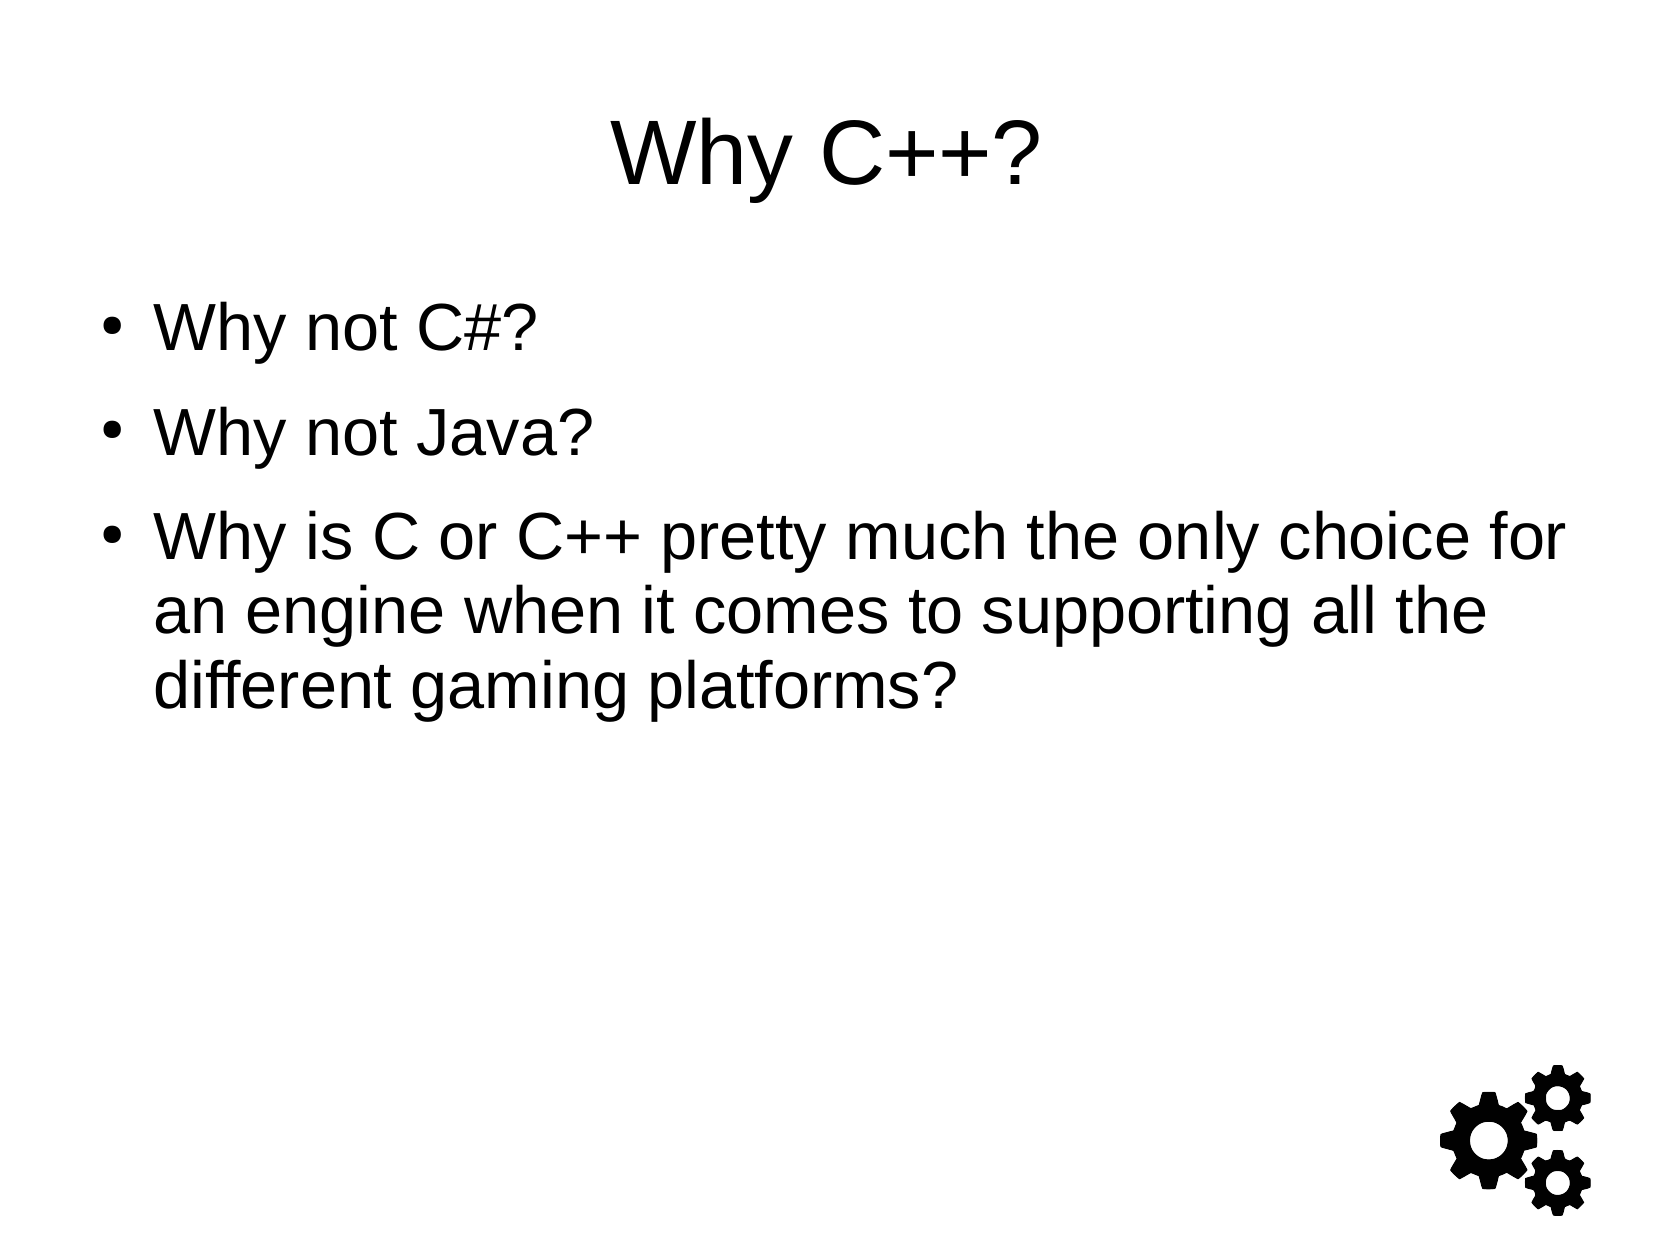

# Why C++?
Why not C#?
Why not Java?
Why is C or C++ pretty much the only choice for an engine when it comes to supporting all the different gaming platforms?